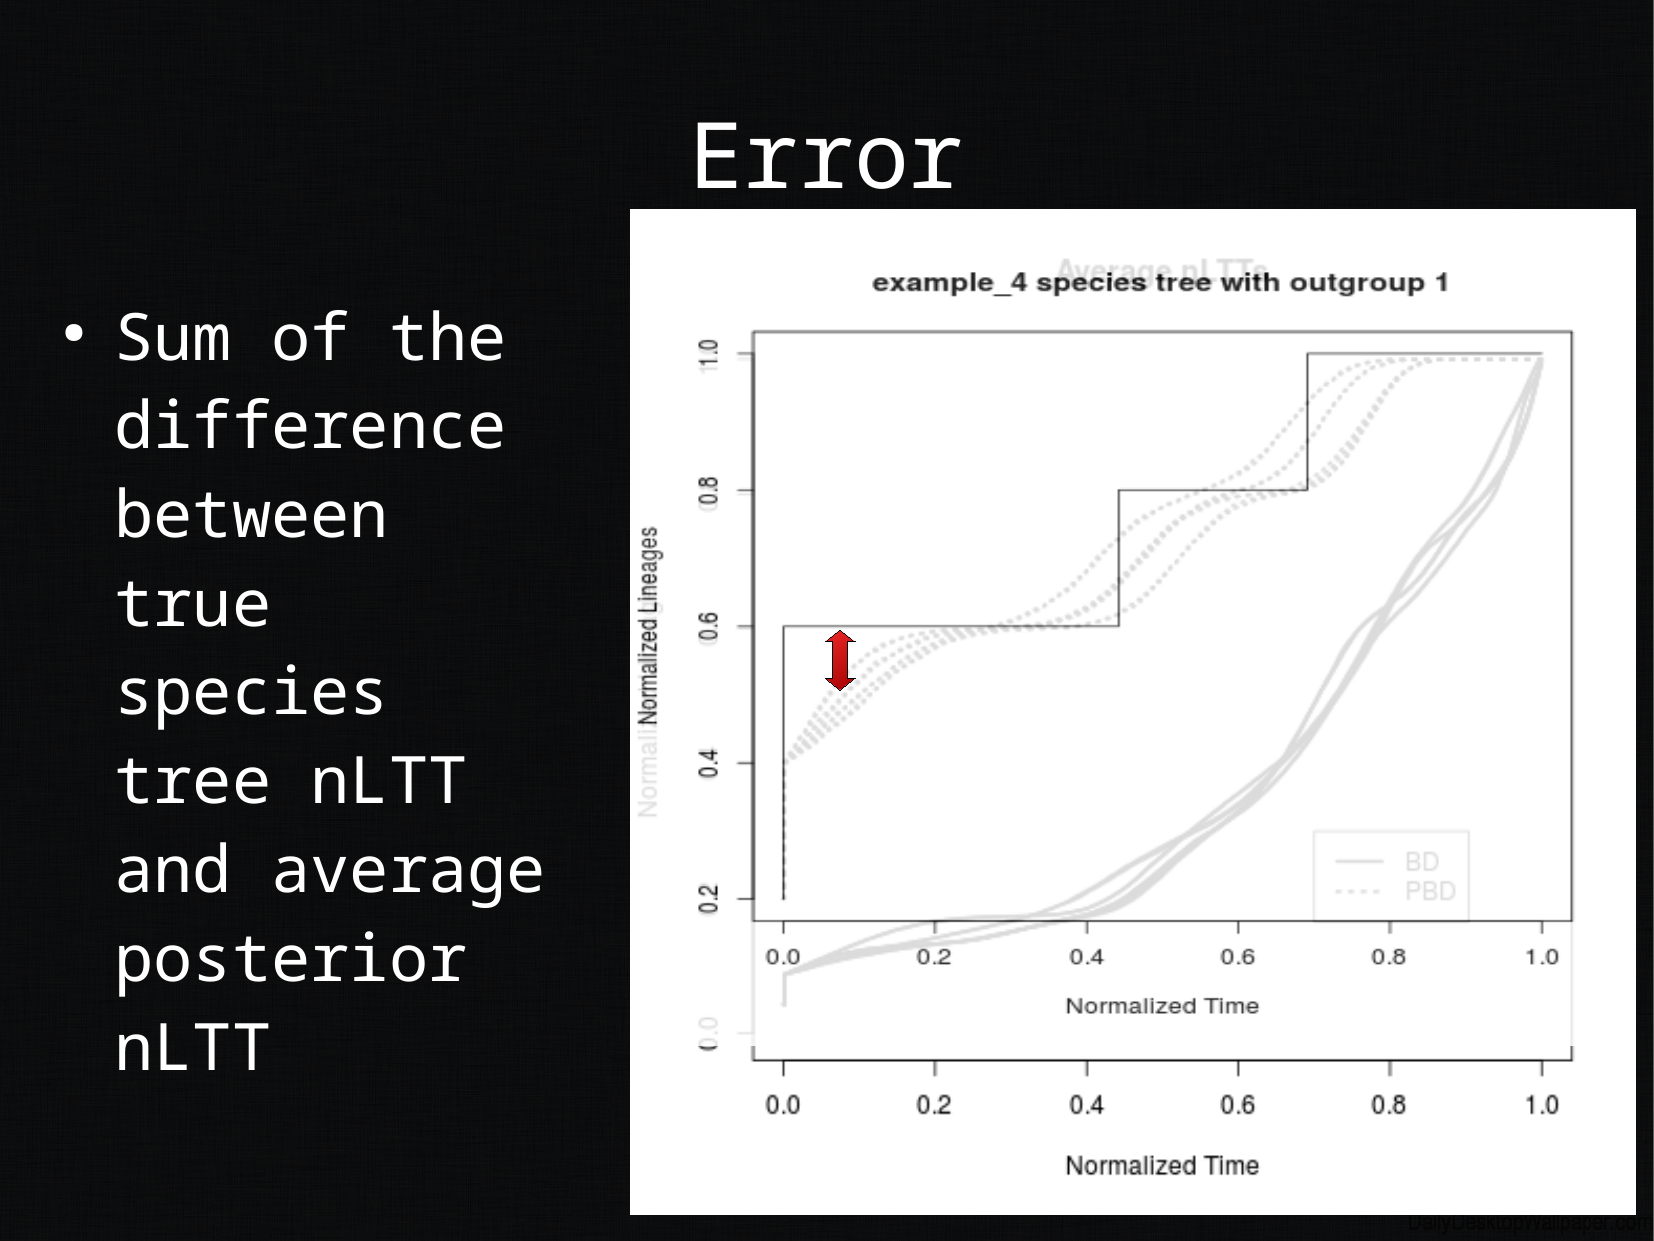

# Error
Sum of the difference between true species tree nLTT and average posterior nLTT